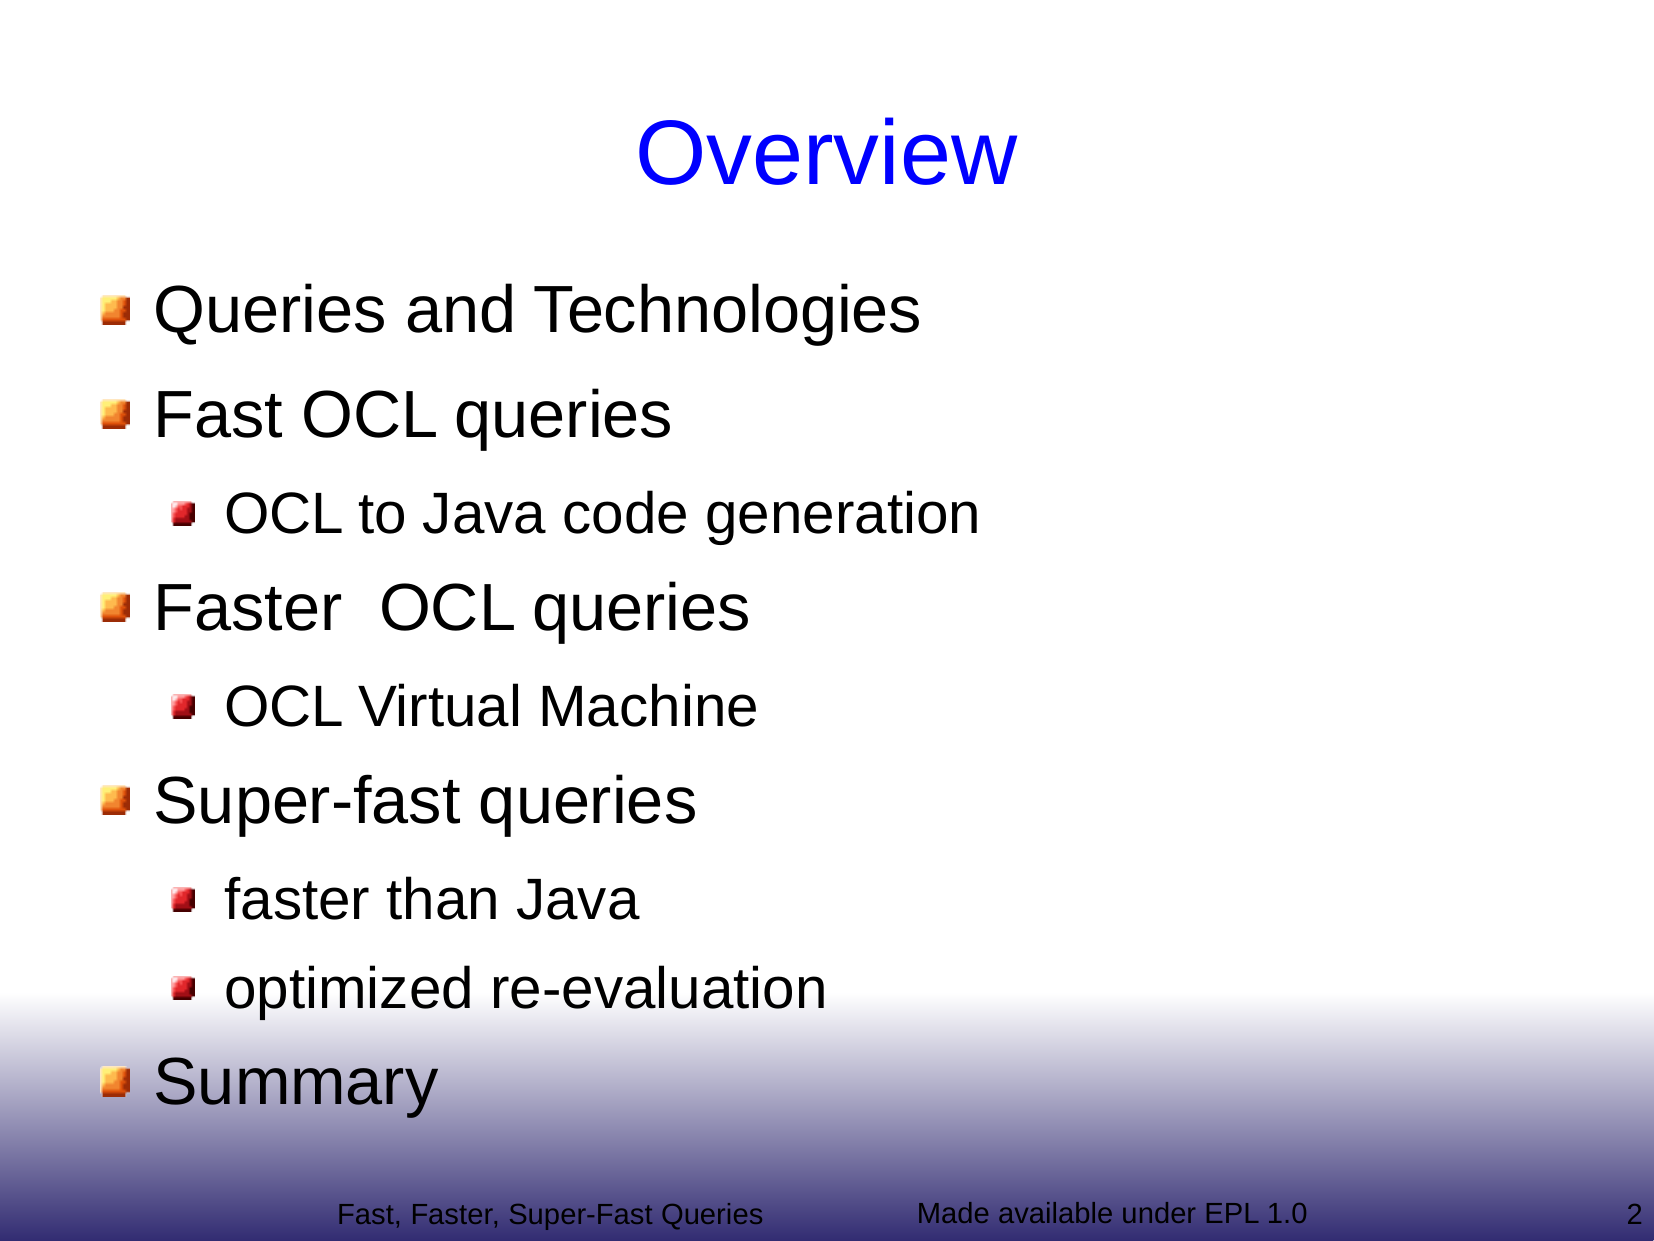

# Overview
Queries and Technologies
Fast OCL queries
OCL to Java code generation
Faster OCL queries
OCL Virtual Machine
Super-fast queries
faster than Java
optimized re-evaluation
Summary
Fast, Faster, Super-Fast Queries
2